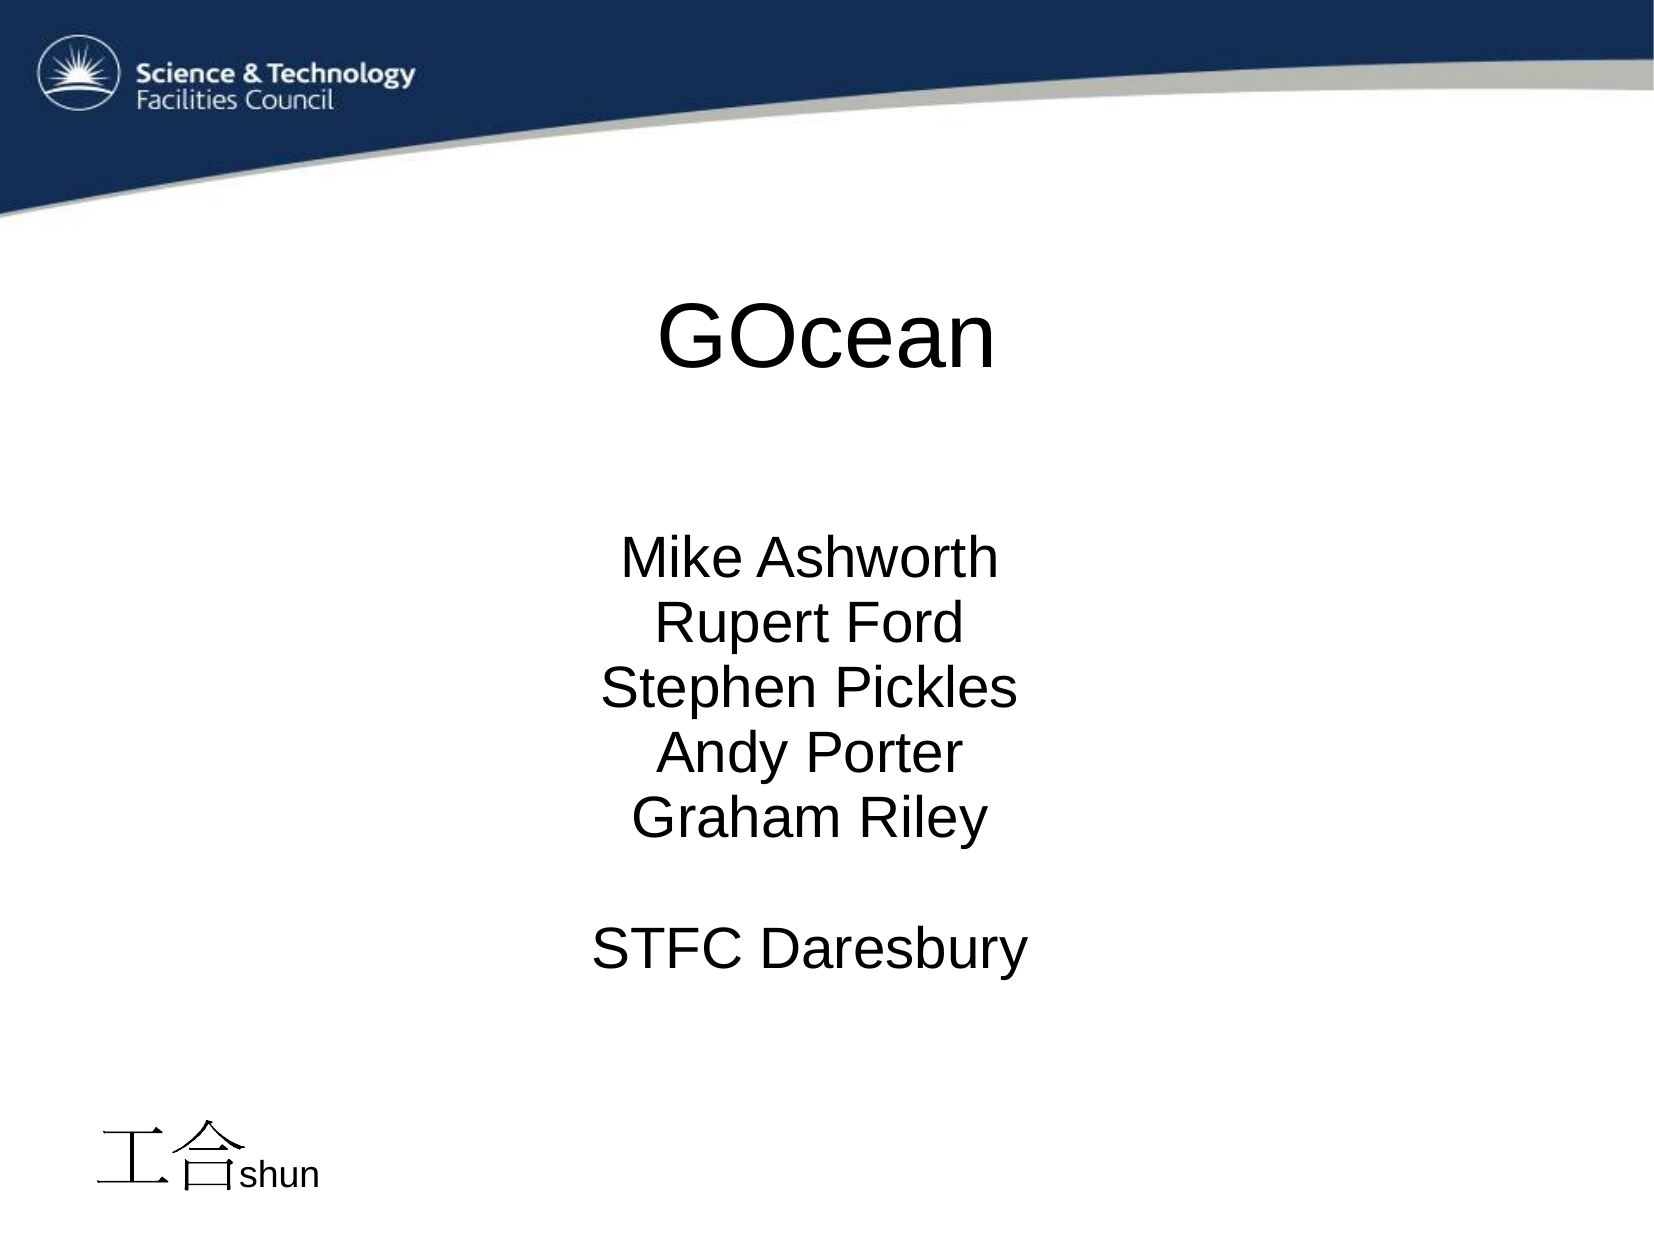

# GOcean
Mike Ashworth
Rupert Ford
Stephen Pickles
Andy Porter
Graham Riley
STFC Daresbury